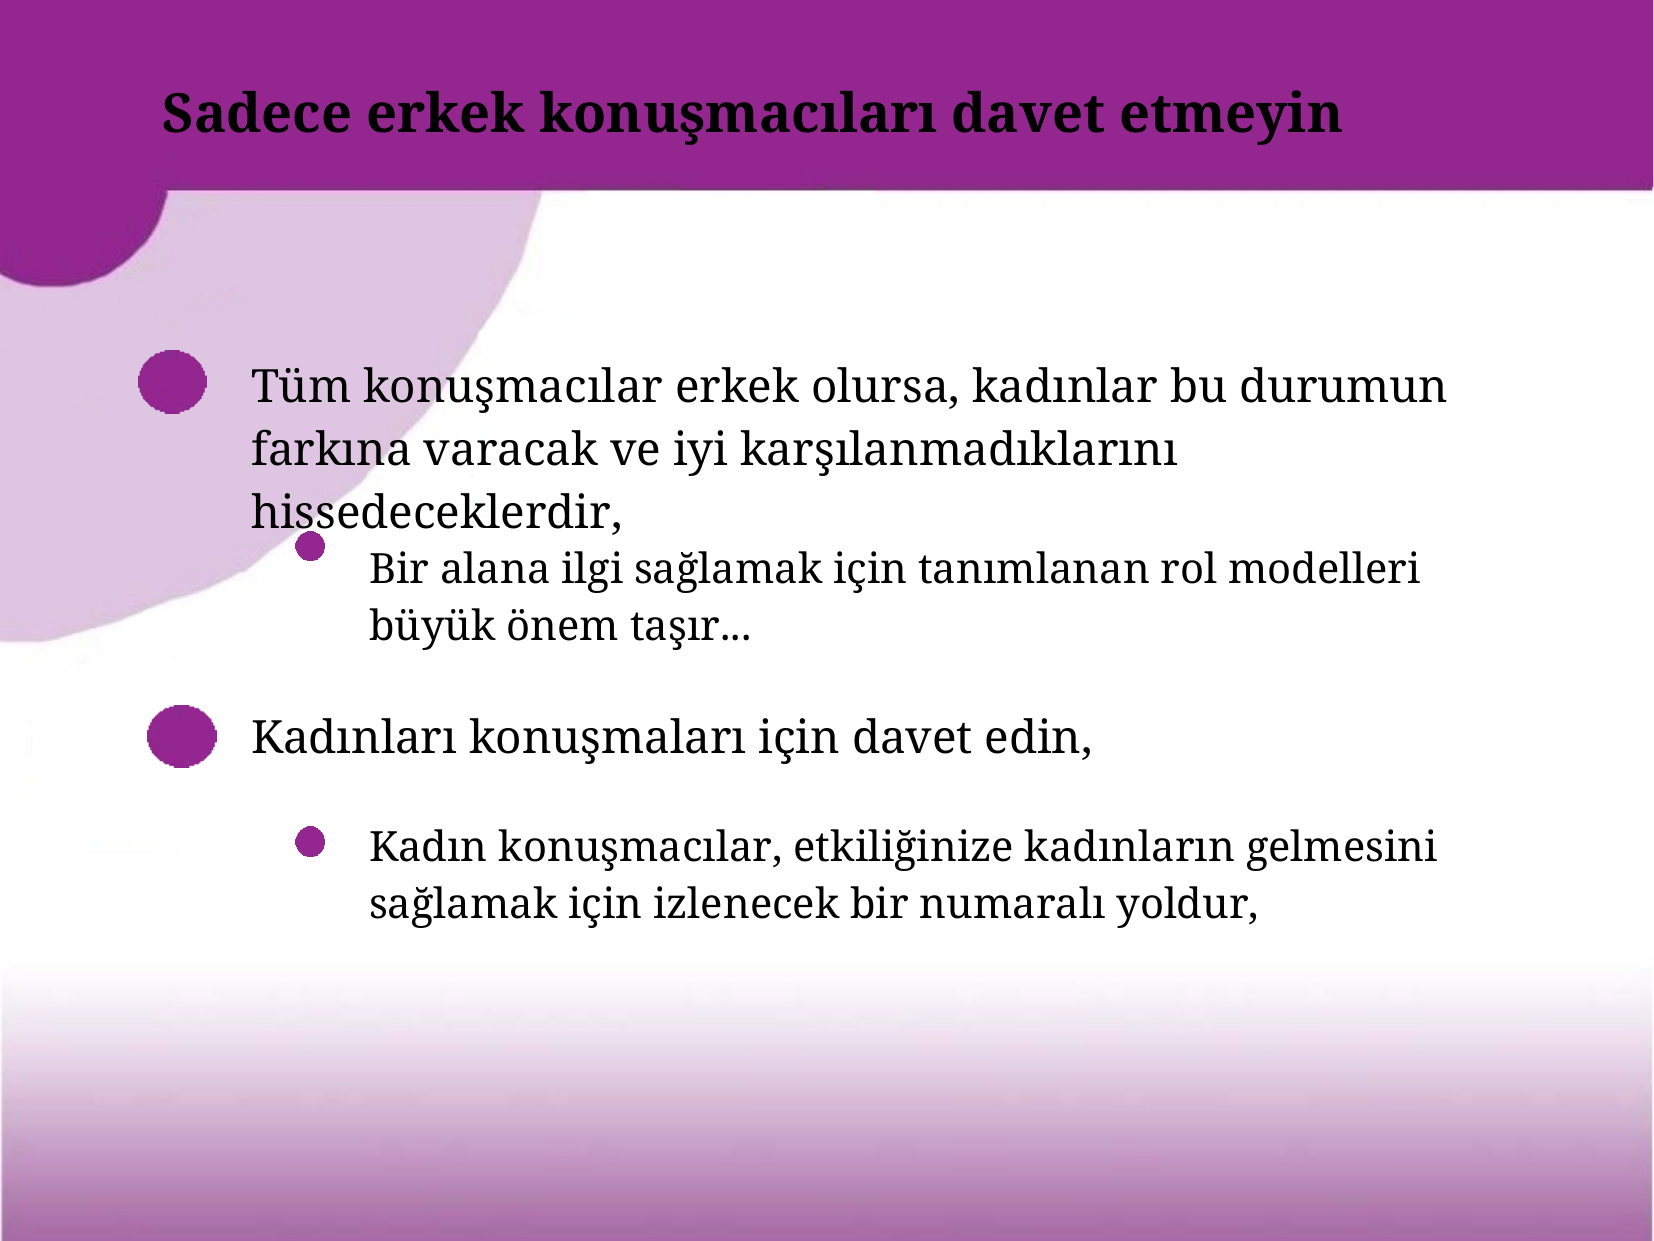

Sadece erkek konuşmacıları davet etmeyin
Tüm konuşmacılar erkek olursa, kadınlar bu durumun farkına varacak ve iyi karşılanmadıklarını hissedeceklerdir,
Bir alana ilgi sağlamak için tanımlanan rol modelleri büyük önem taşır...
Kadınları konuşmaları için davet edin,
Kadın konuşmacılar, etkiliğinize kadınların gelmesini sağlamak için izlenecek bir numaralı yoldur,